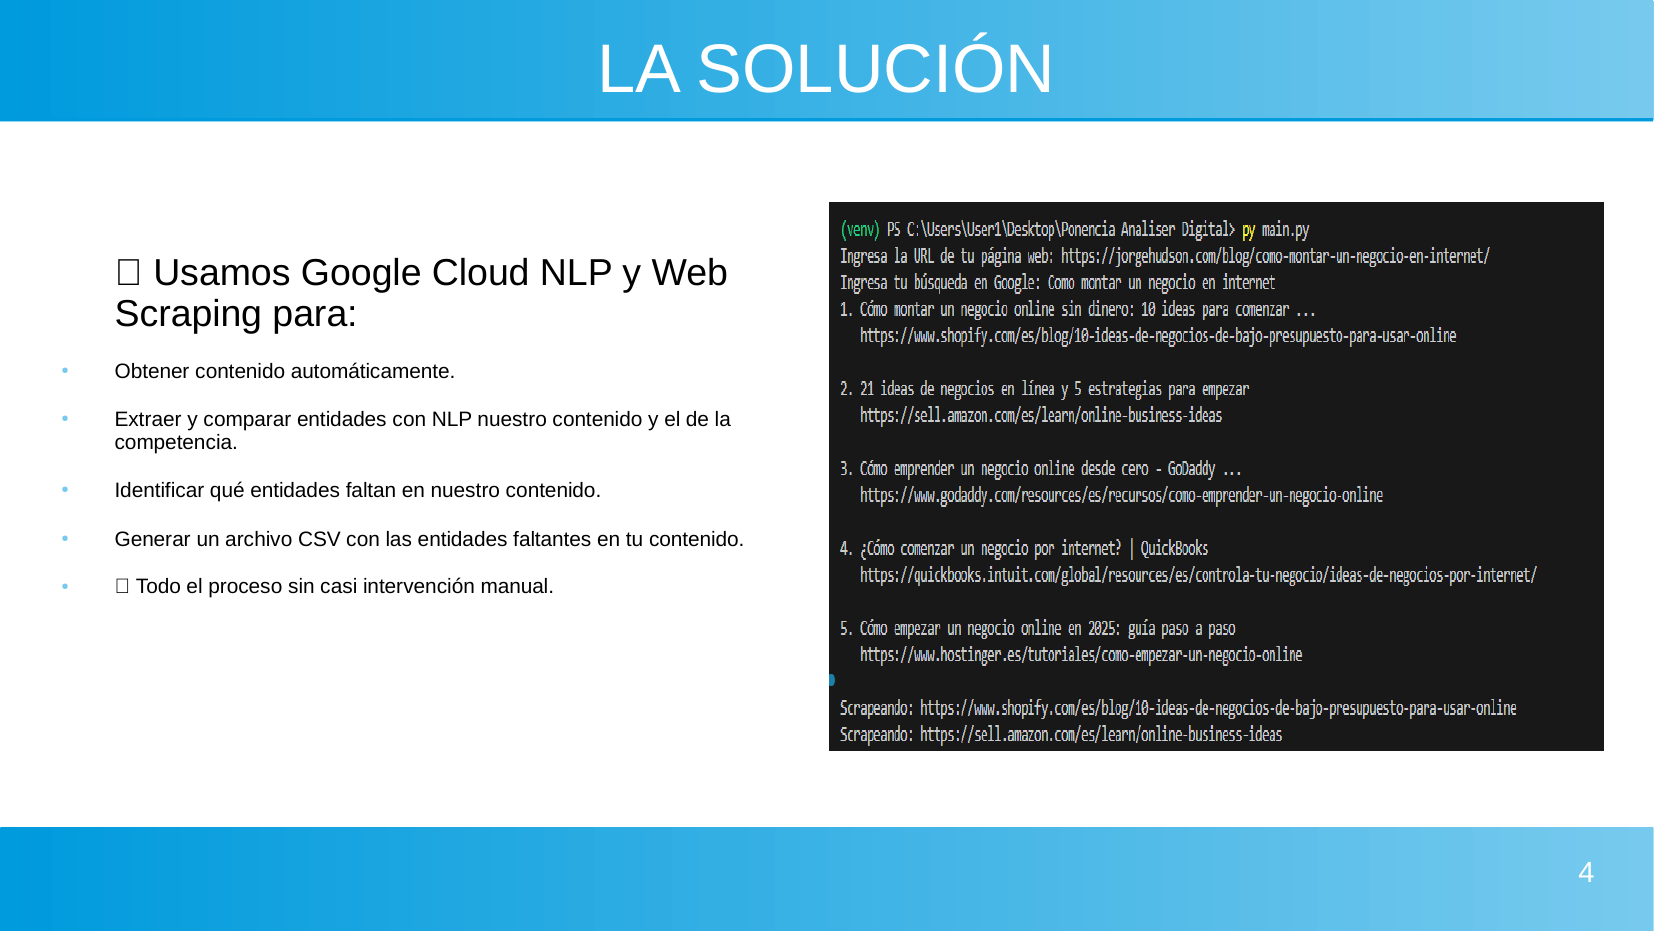

# LA SOLUCIÓN
💡 Usamos Google Cloud NLP y Web Scraping para:
Obtener contenido automáticamente.
Extraer y comparar entidades con NLP nuestro contenido y el de la competencia.
Identificar qué entidades faltan en nuestro contenido.
Generar un archivo CSV con las entidades faltantes en tu contenido.
🔄 Todo el proceso sin casi intervención manual.
4